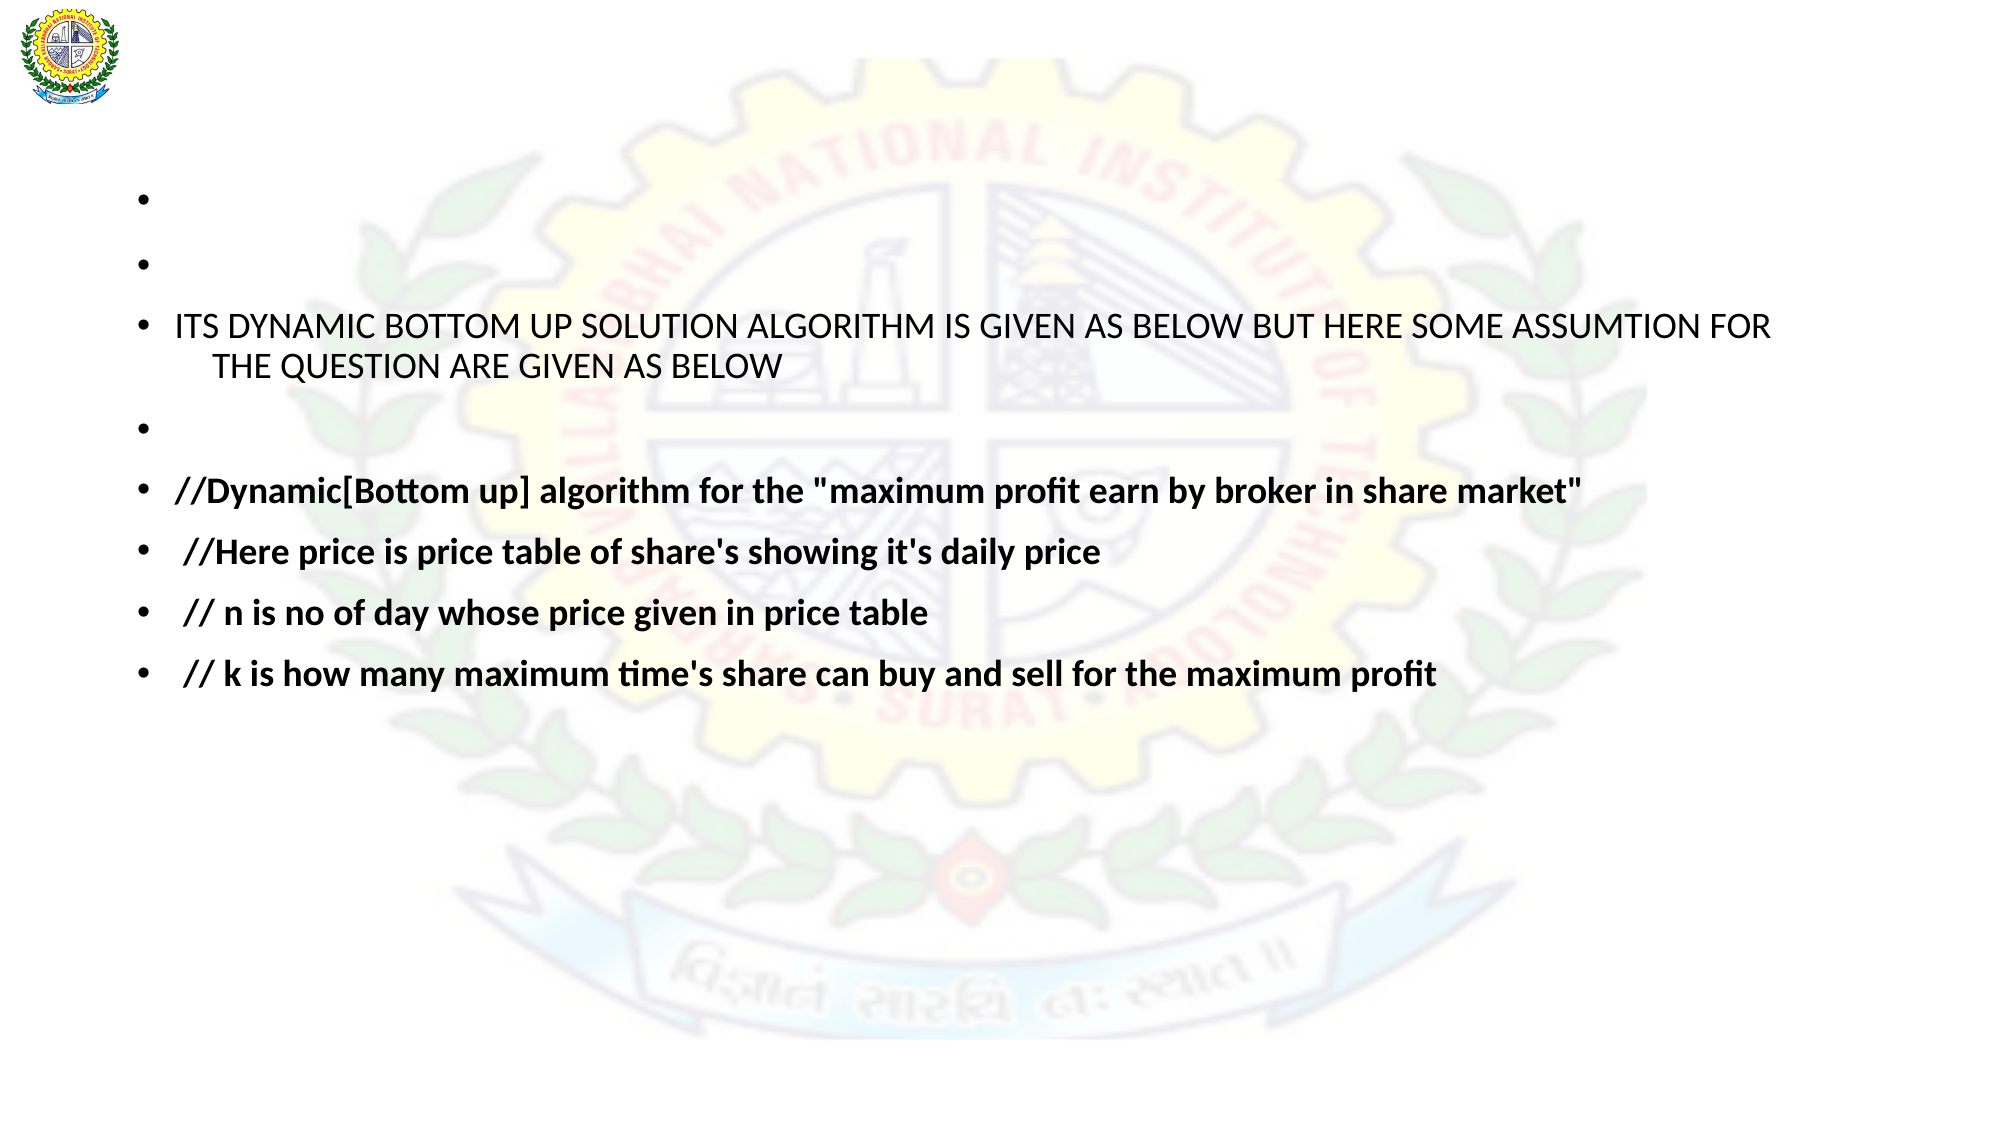

# ITS DYNAMIC BOTTOM UP SOLUTION ALGORITHM IS GIVEN AS BELOW BUT HERE SOME ASSUMTION FOR THE QUESTION ARE GIVEN AS BELOW
//Dynamic[Bottom up] algorithm for the "maximum profit earn by broker in share market"
 //Here price is price table of share's showing it's daily price
 // n is no of day whose price given in price table
 // k is how many maximum time's share can buy and sell for the maximum profit